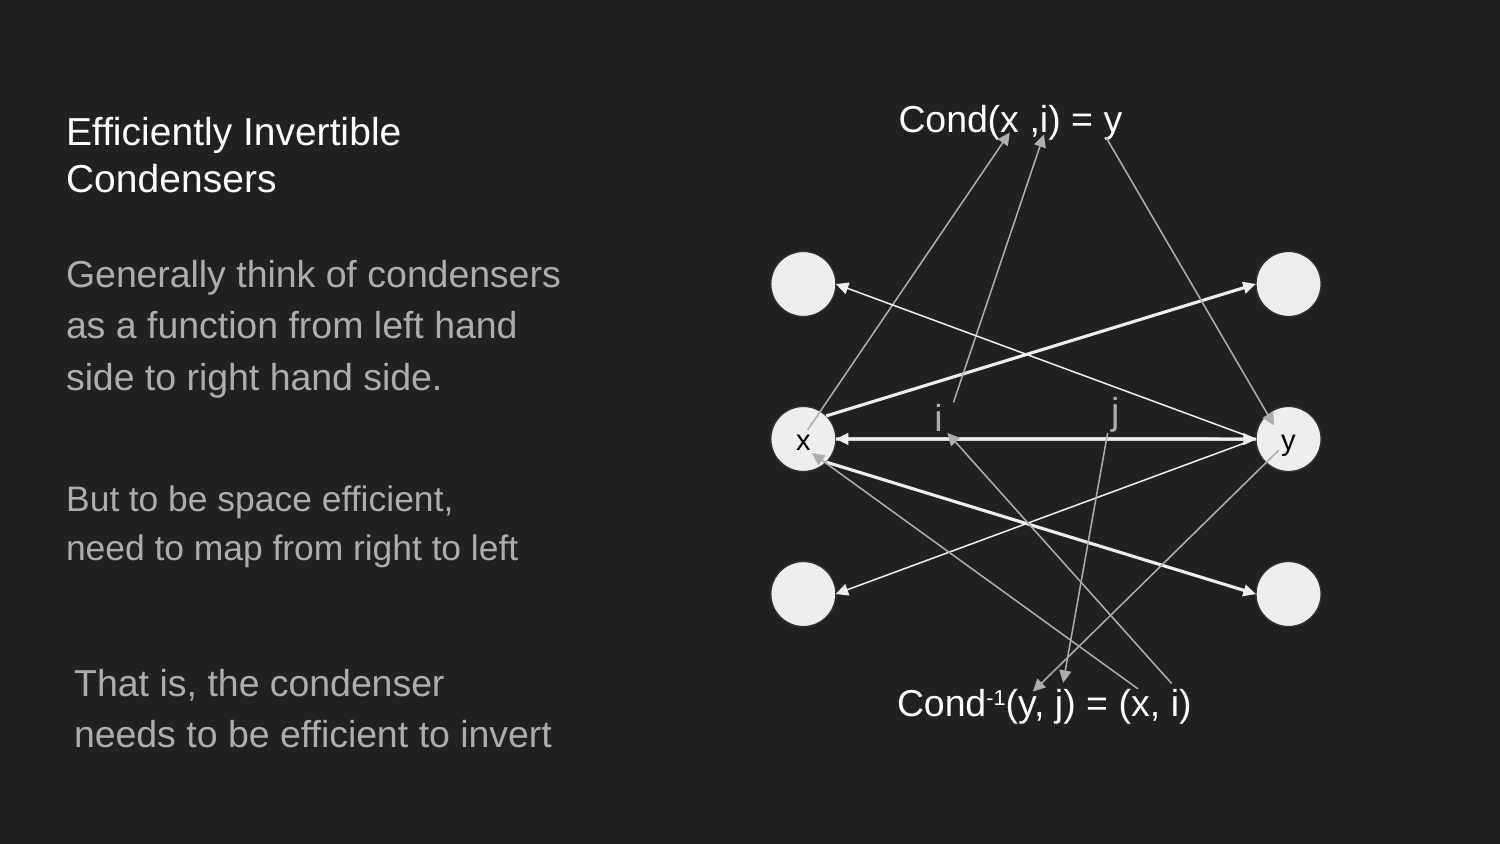

Cond(x ,i) = y
# Efficiently Invertible Condensers
Generally think of condensers as a function from left hand side to right hand side.
j
i
x
y
Cond-1(y, j) = (x, i)
But to be space efficient, need to map from right to left
That is, the condenser needs to be efficient to invert